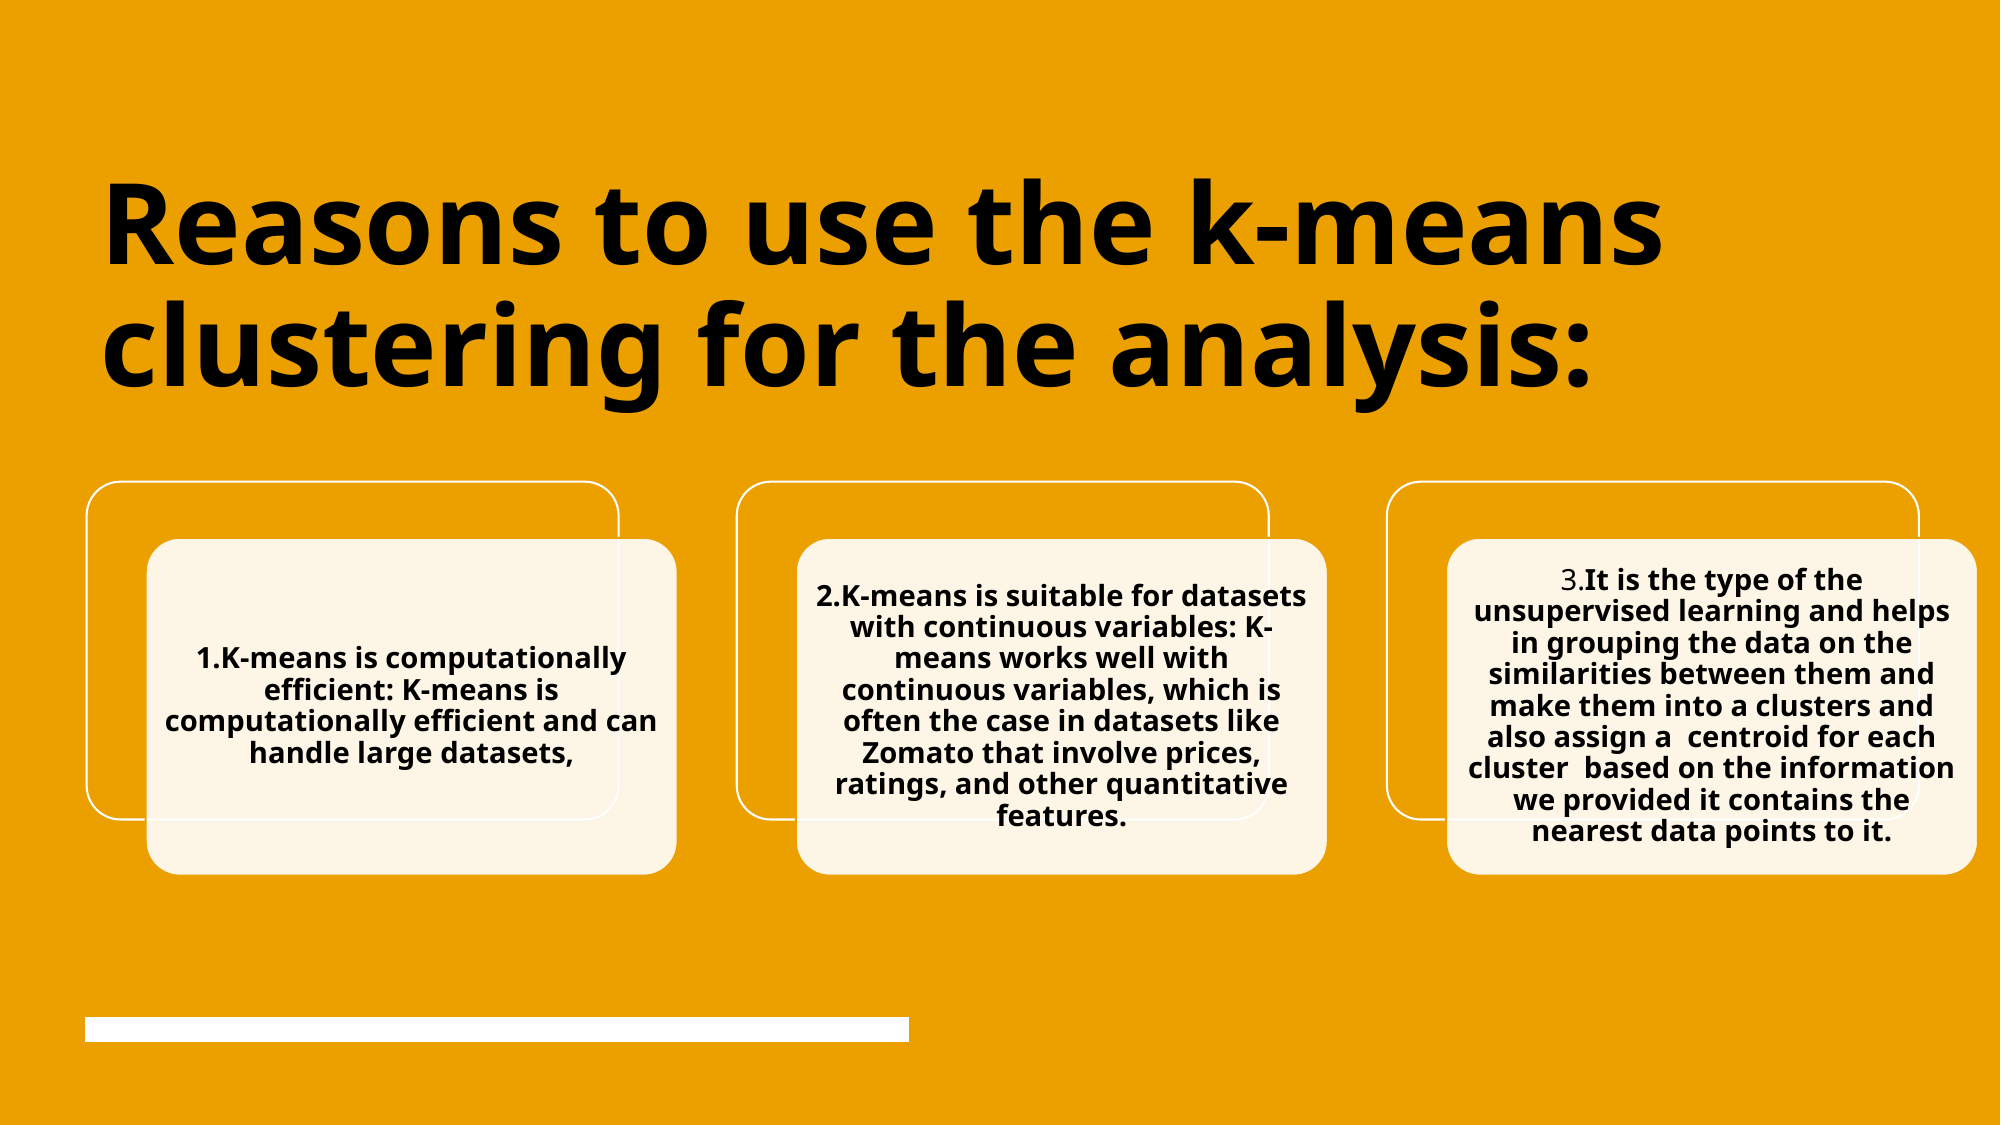

# Reasons to use the k-means clustering for the analysis:
1.K-means is computationally efficient: K-means is computationally efficient and can handle large datasets,
2.K-means is suitable for datasets with continuous variables: K-means works well with continuous variables, which is often the case in datasets like Zomato that involve prices, ratings, and other quantitative features.
3.It is the type of the unsupervised learning and helps in grouping the data on the similarities between them and make them into a clusters and also assign a  centroid for each cluster  based on the information we provided it contains the nearest data points to it.